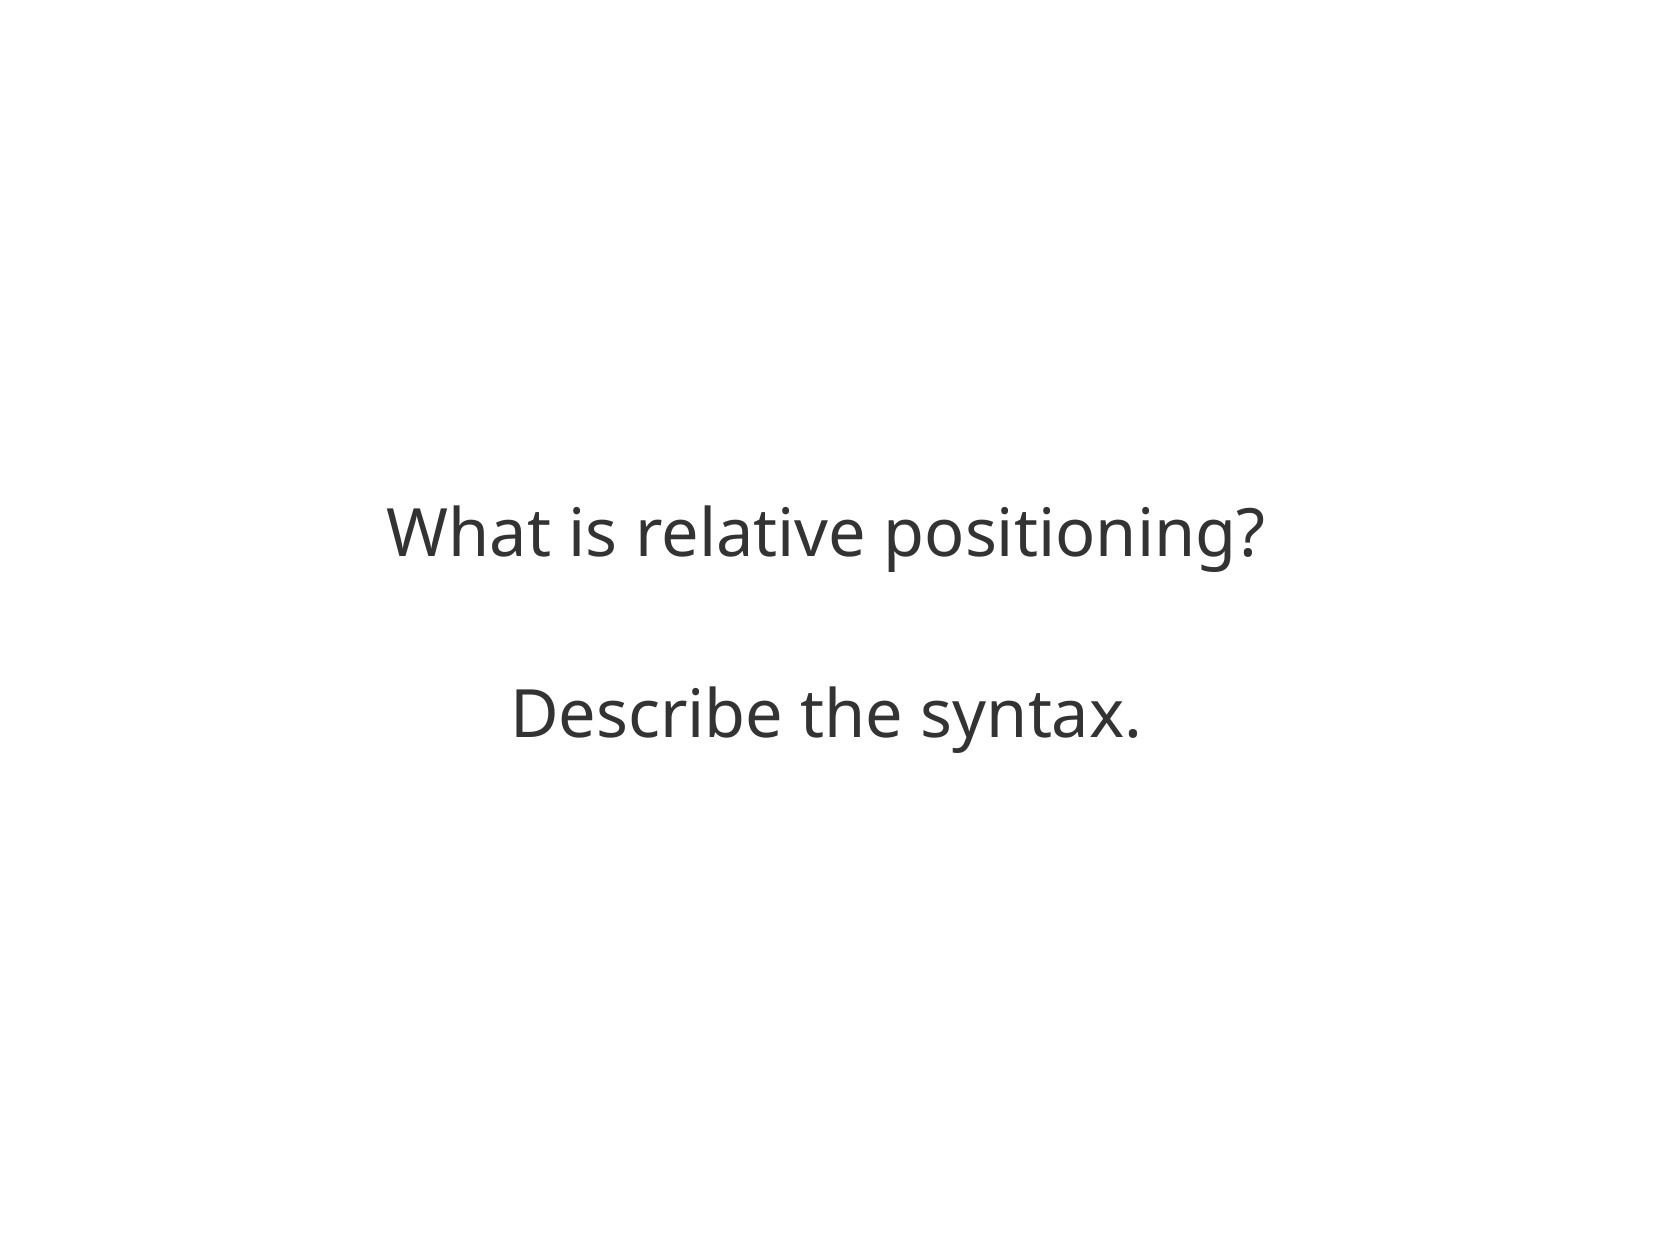

# What is relative positioning?
Describe the syntax.